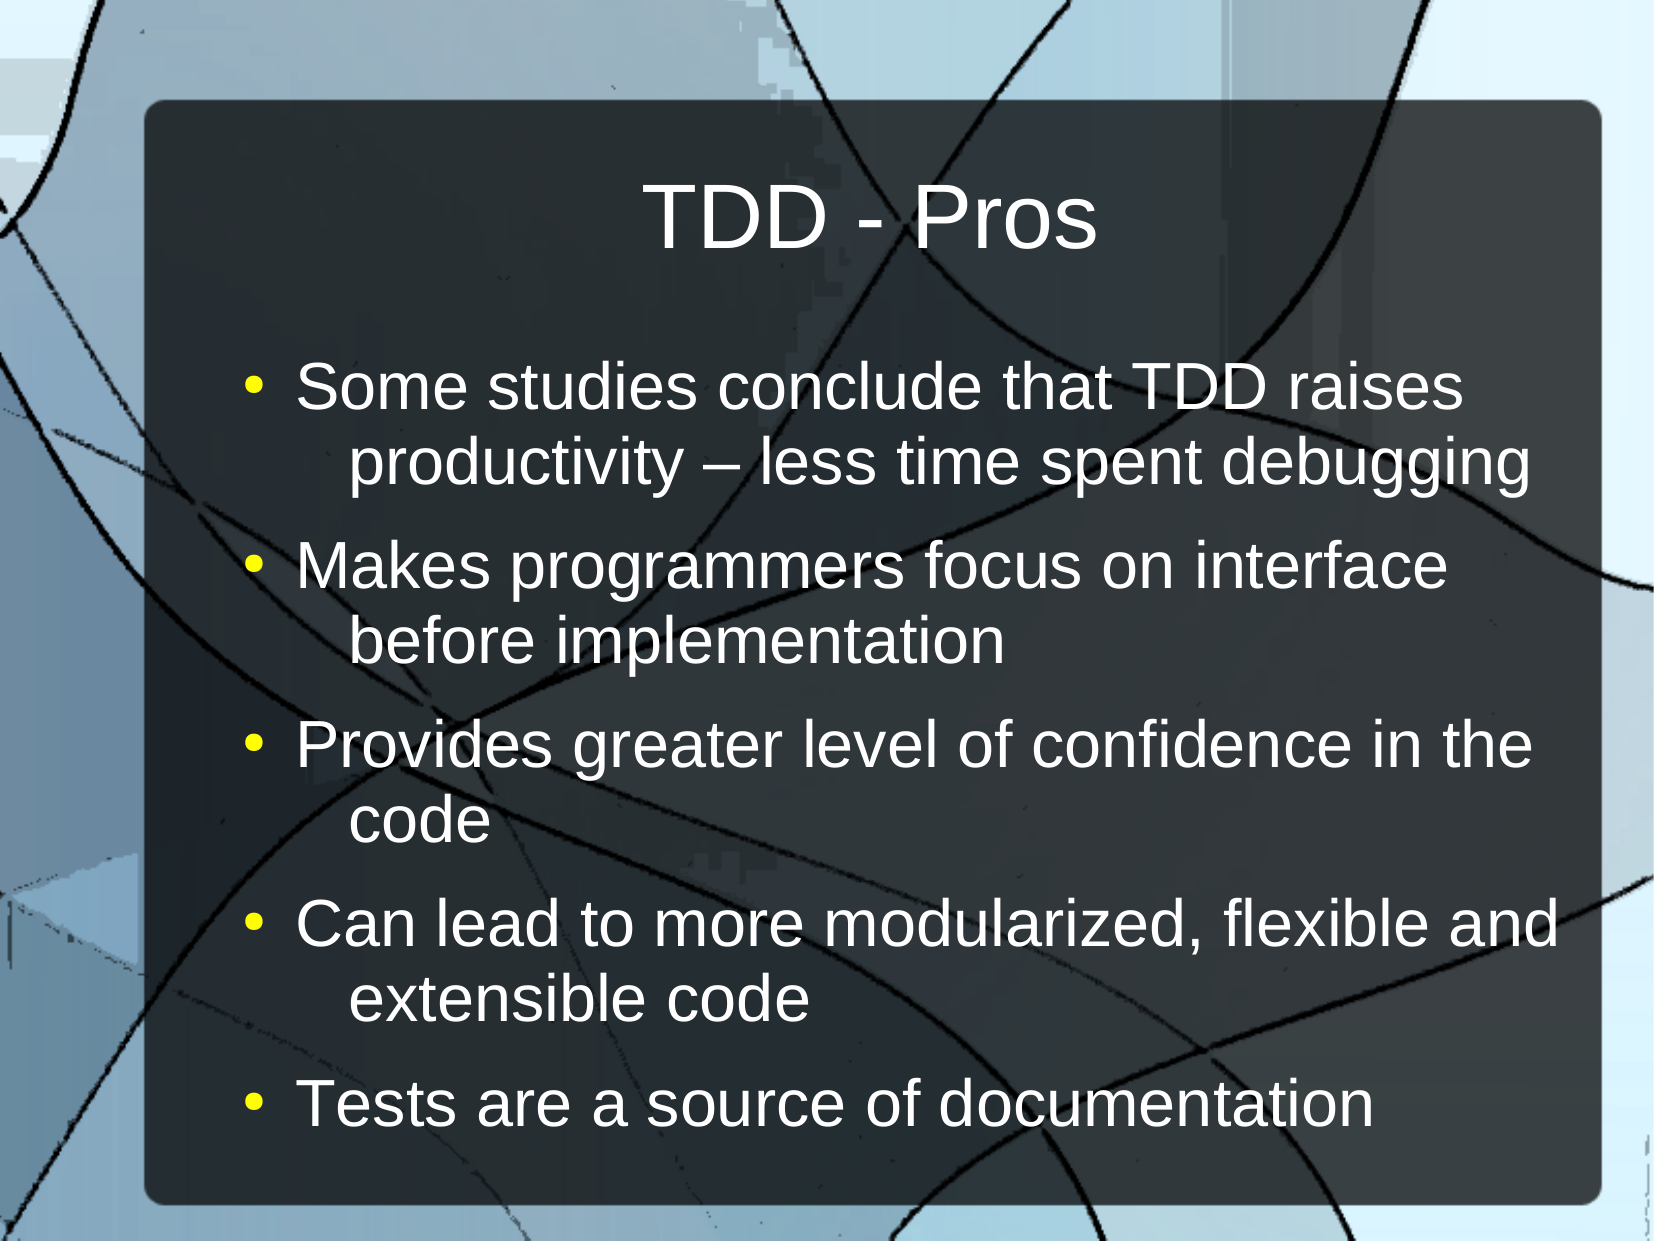

# TDD - Pros
Some studies conclude that TDD raises productivity – less time spent debugging
Makes programmers focus on interface before implementation
Provides greater level of confidence in the code
Can lead to more modularized, flexible and extensible code
Tests are a source of documentation